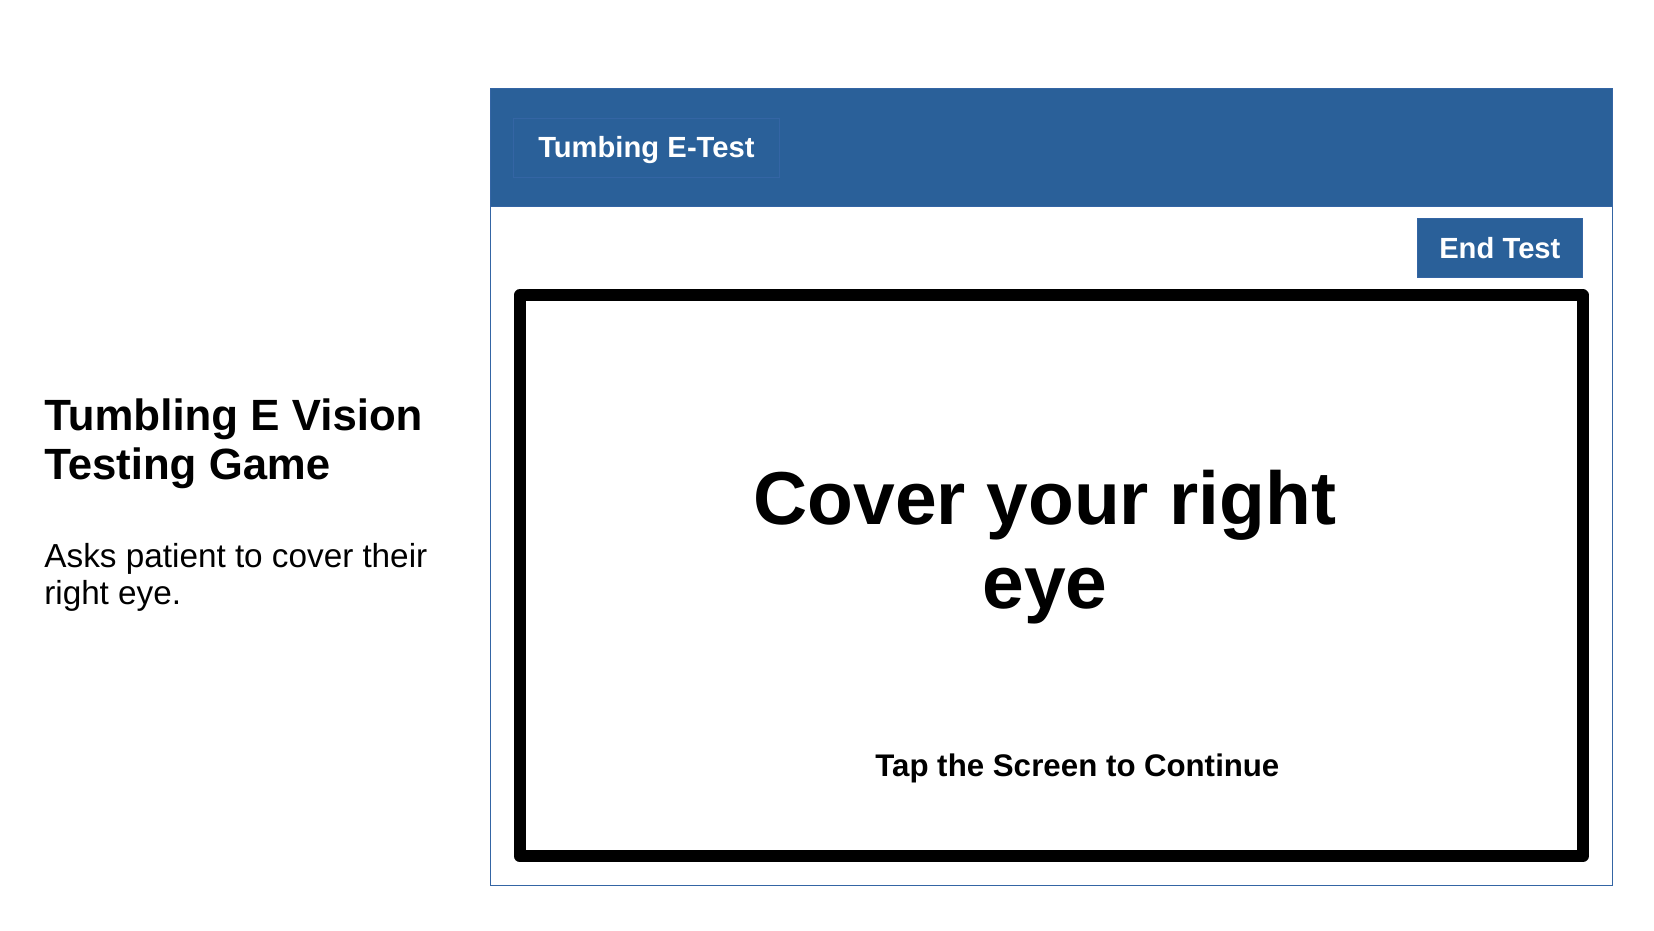

Tumbing E-Test
End Test
Tumbling E Vision Testing Game
Asks patient to cover their right eye.
Cover your right eye
Tap the Screen to Continue